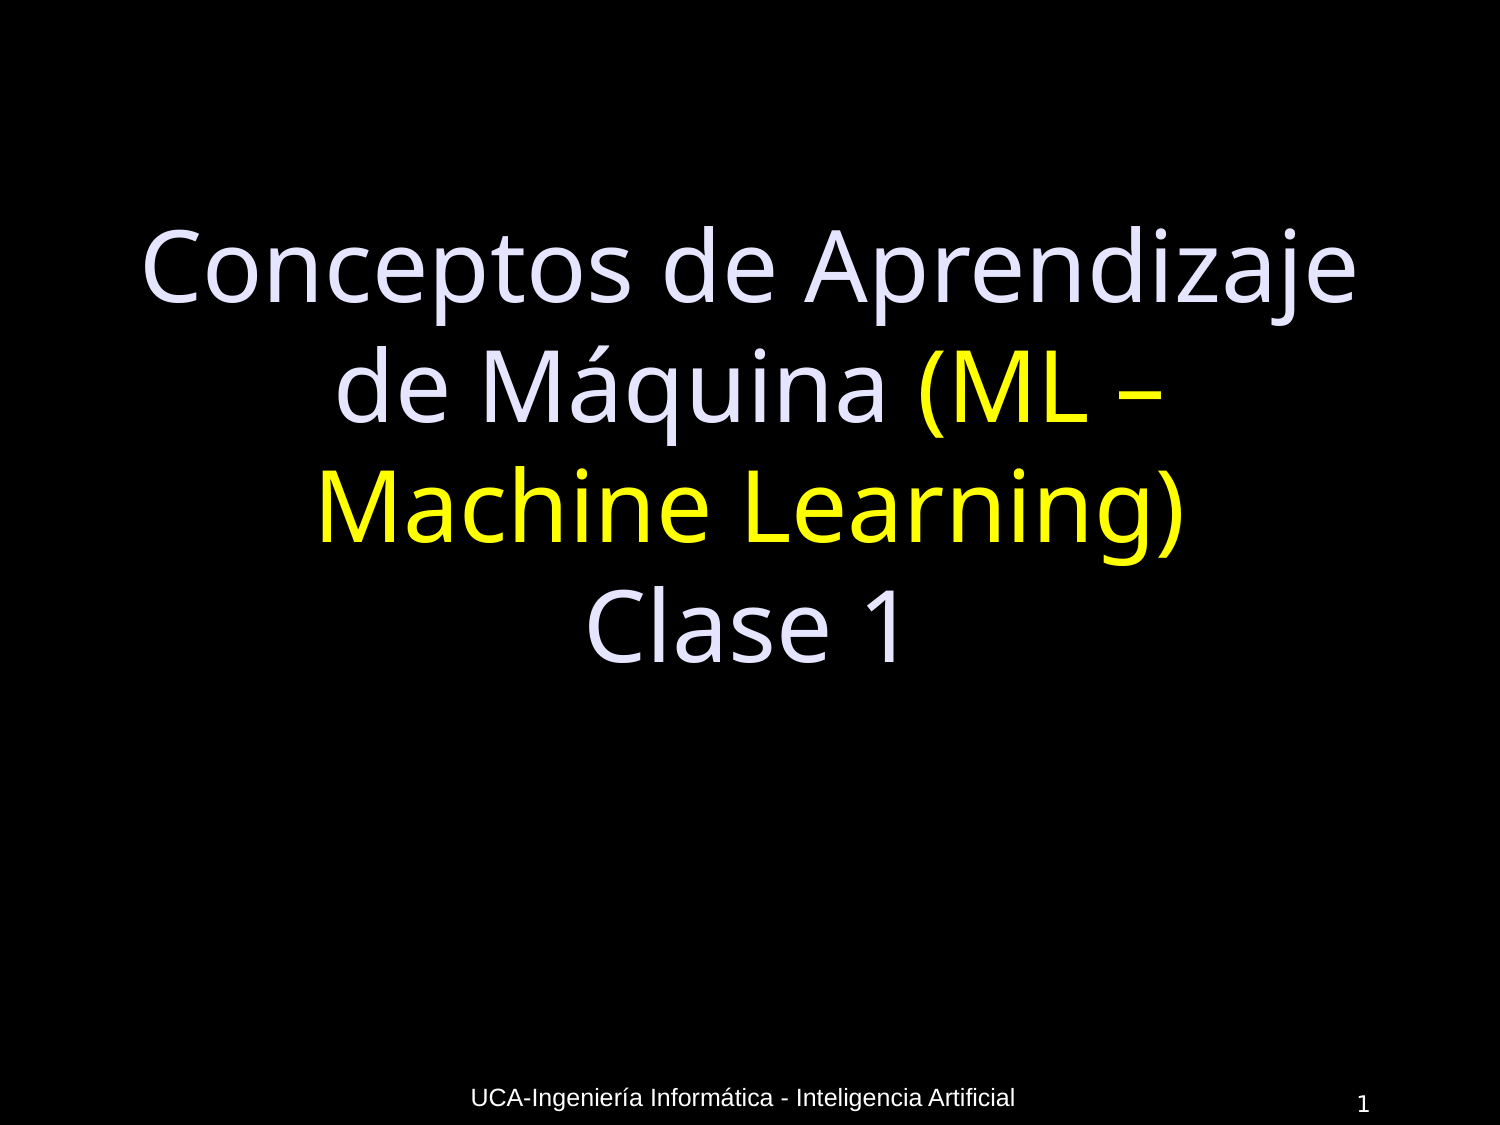

# Conceptos de Aprendizaje de Máquina (ML – Machine Learning) Clase 1